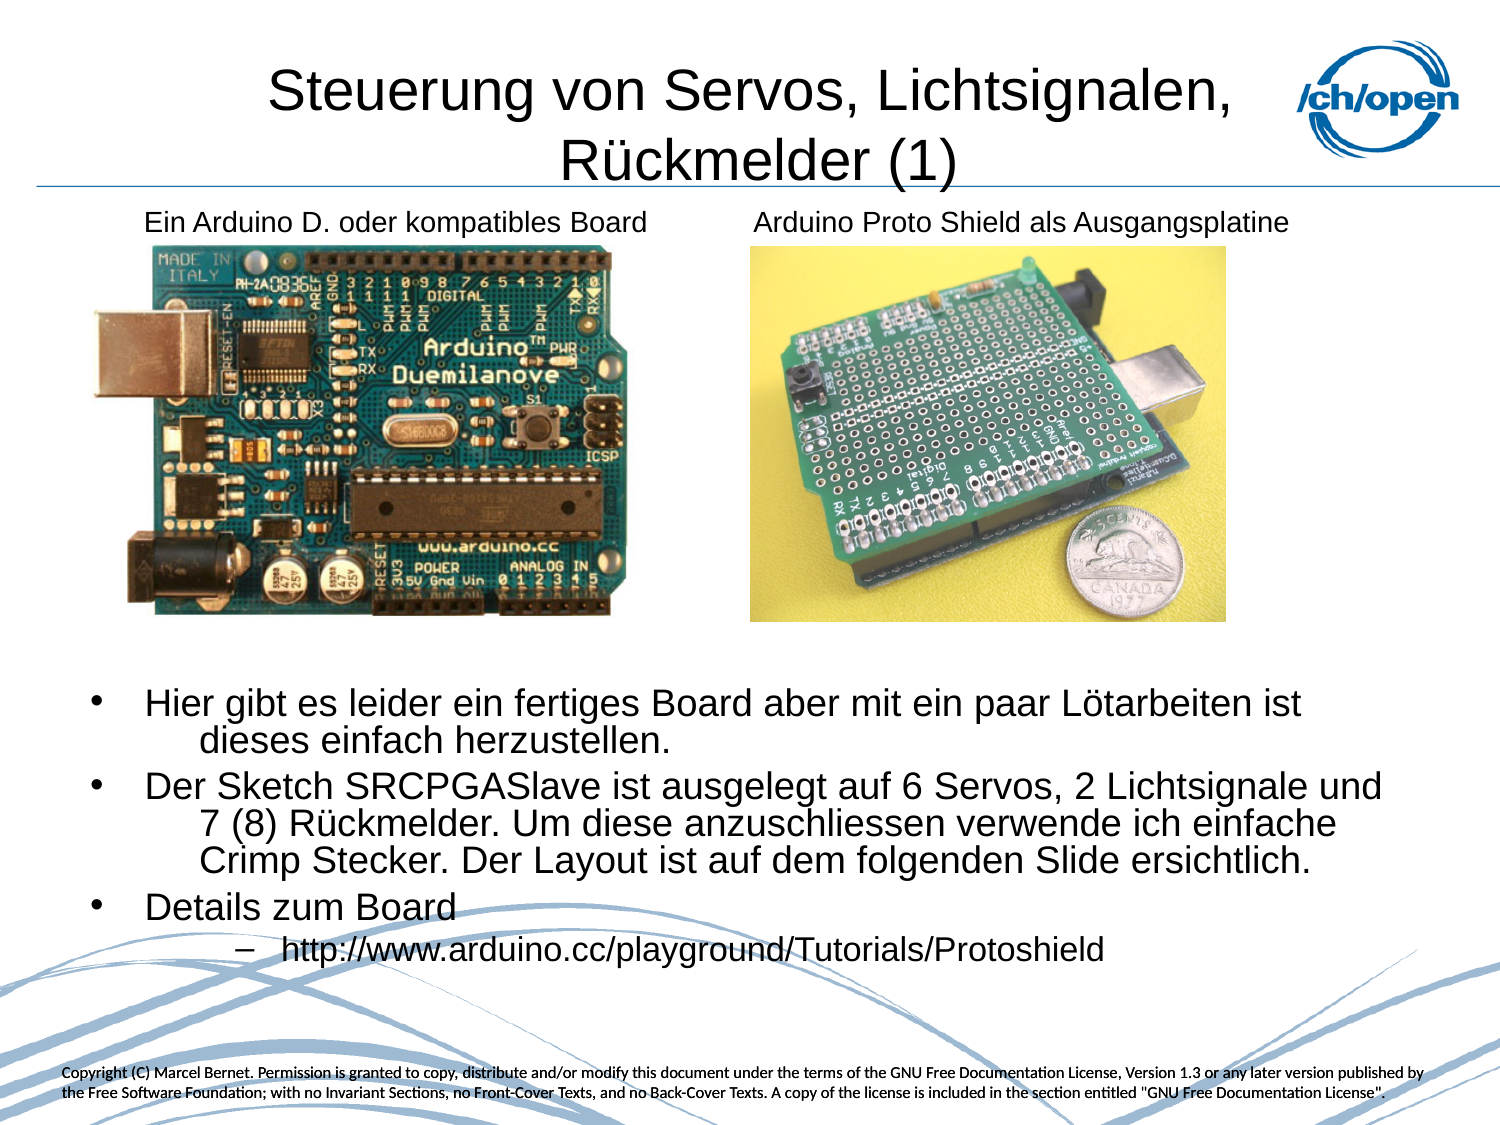

# Steuerung von Servos, Lichtsignalen, Rückmelder (1)
Ein Arduino D. oder kompatibles Board
Arduino Proto Shield als Ausgangsplatine
Hier gibt es leider ein fertiges Board aber mit ein paar Lötarbeiten ist dieses einfach herzustellen.
Der Sketch SRCPGASlave ist ausgelegt auf 6 Servos, 2 Lichtsignale und 7 (8) Rückmelder. Um diese anzuschliessen verwende ich einfache Crimp Stecker. Der Layout ist auf dem folgenden Slide ersichtlich.
Details zum Board
http://www.arduino.cc/playground/Tutorials/Protoshield
Copyright (C) Marcel Bernet. Permission is granted to copy, distribute and/or modify this document under the terms of the GNU Free Documentation License, Version 1.3 or any later version published by the Free Software Foundation; with no Invariant Sections, no Front-Cover Texts, and no Back-Cover Texts. A copy of the license is included in the section entitled "GNU Free Documentation License".